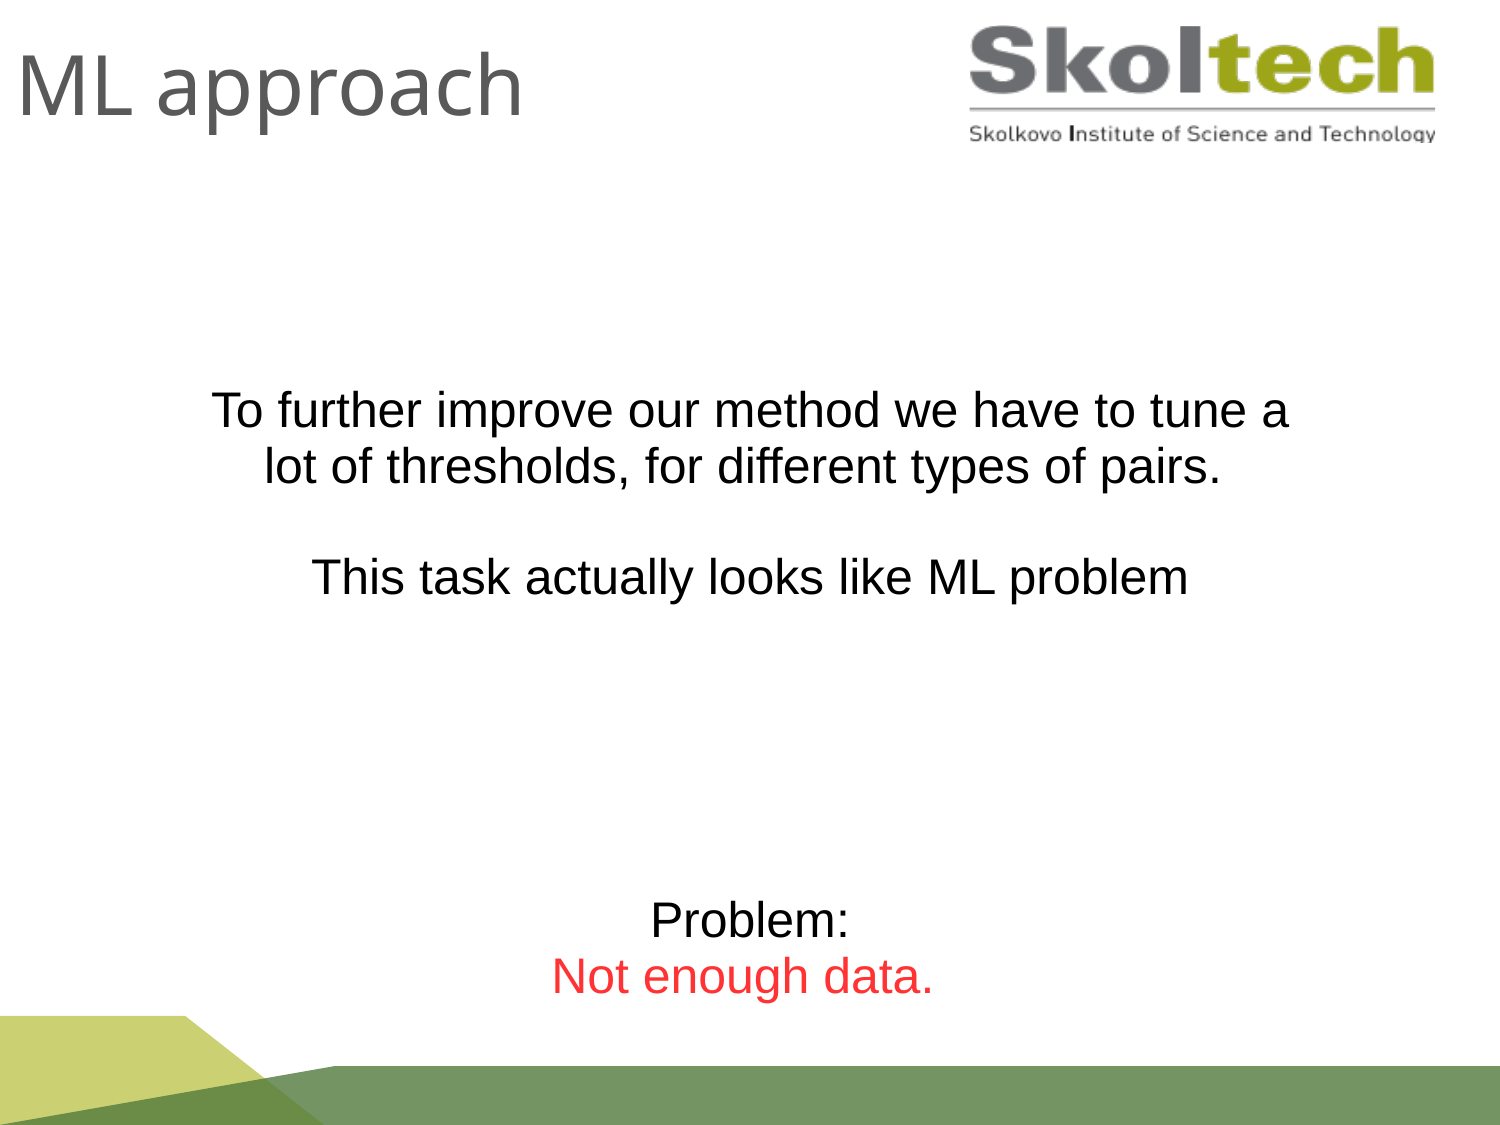

# ML approach
To further improve our method we have to tune a lot of thresholds, for different types of pairs.
This task actually looks like ML problem
Problem:
Not enough data.